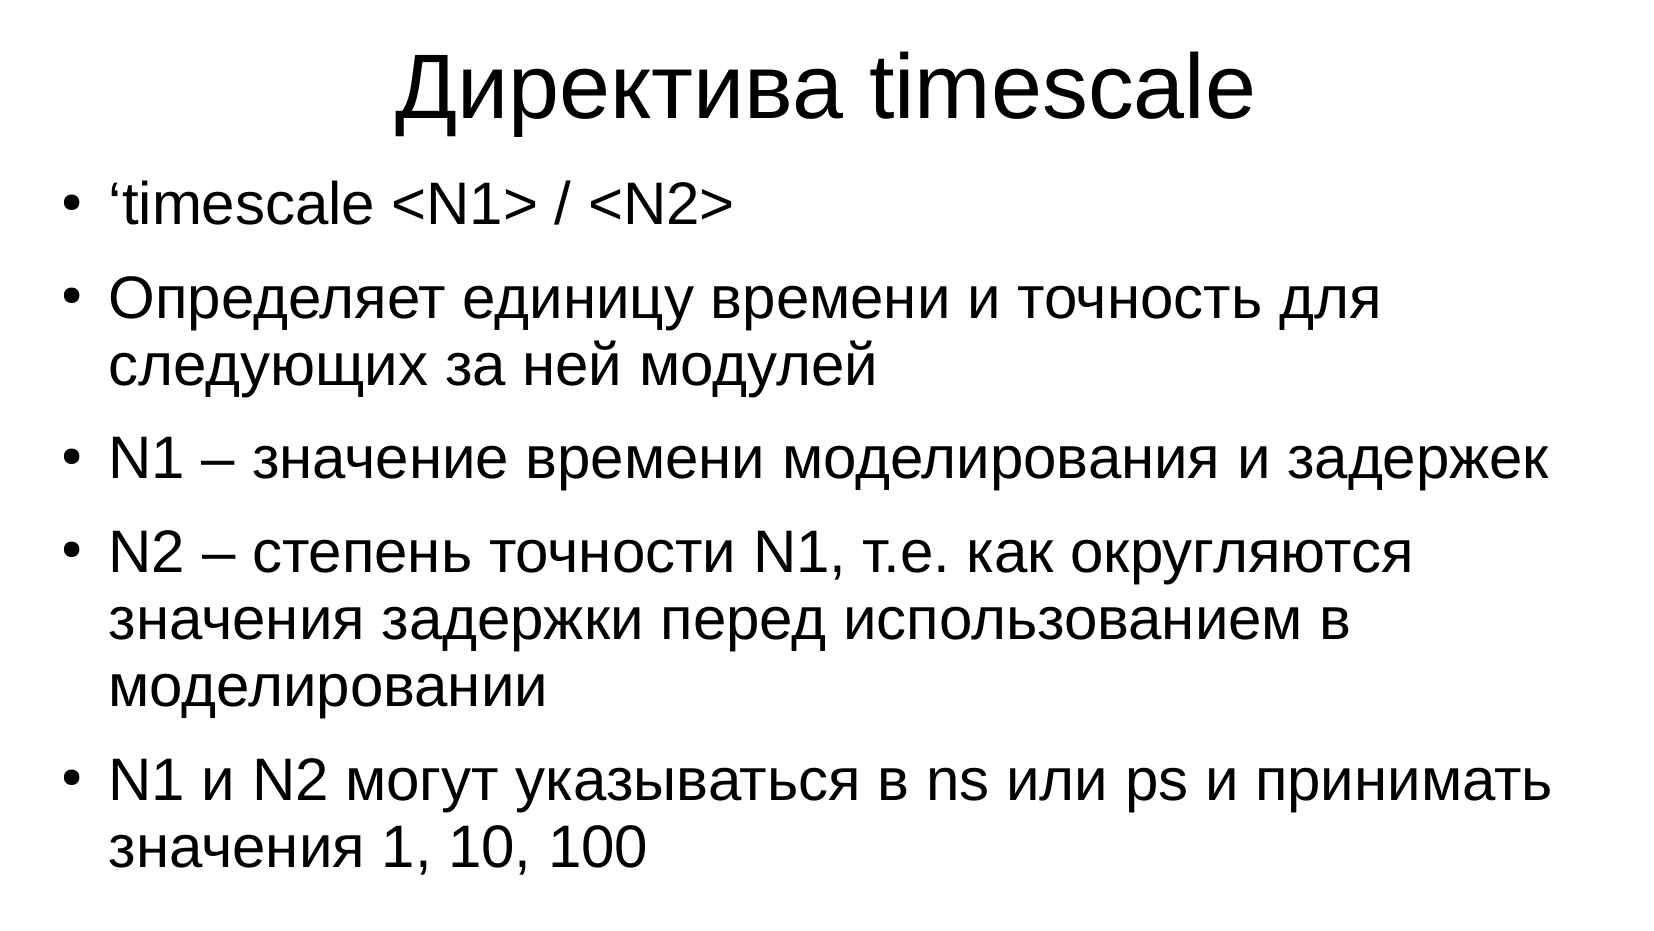

# Директива timescale
‘timescale <N1> / <N2>
Определяет единицу времени и точность для следующих за ней модулей
N1 – значение времени моделирования и задержек
N2 – степень точности N1, т.е. как округляются значения задержки перед использованием в моделировании
N1 и N2 могут указываться в ns или ps и принимать значения 1, 10, 100